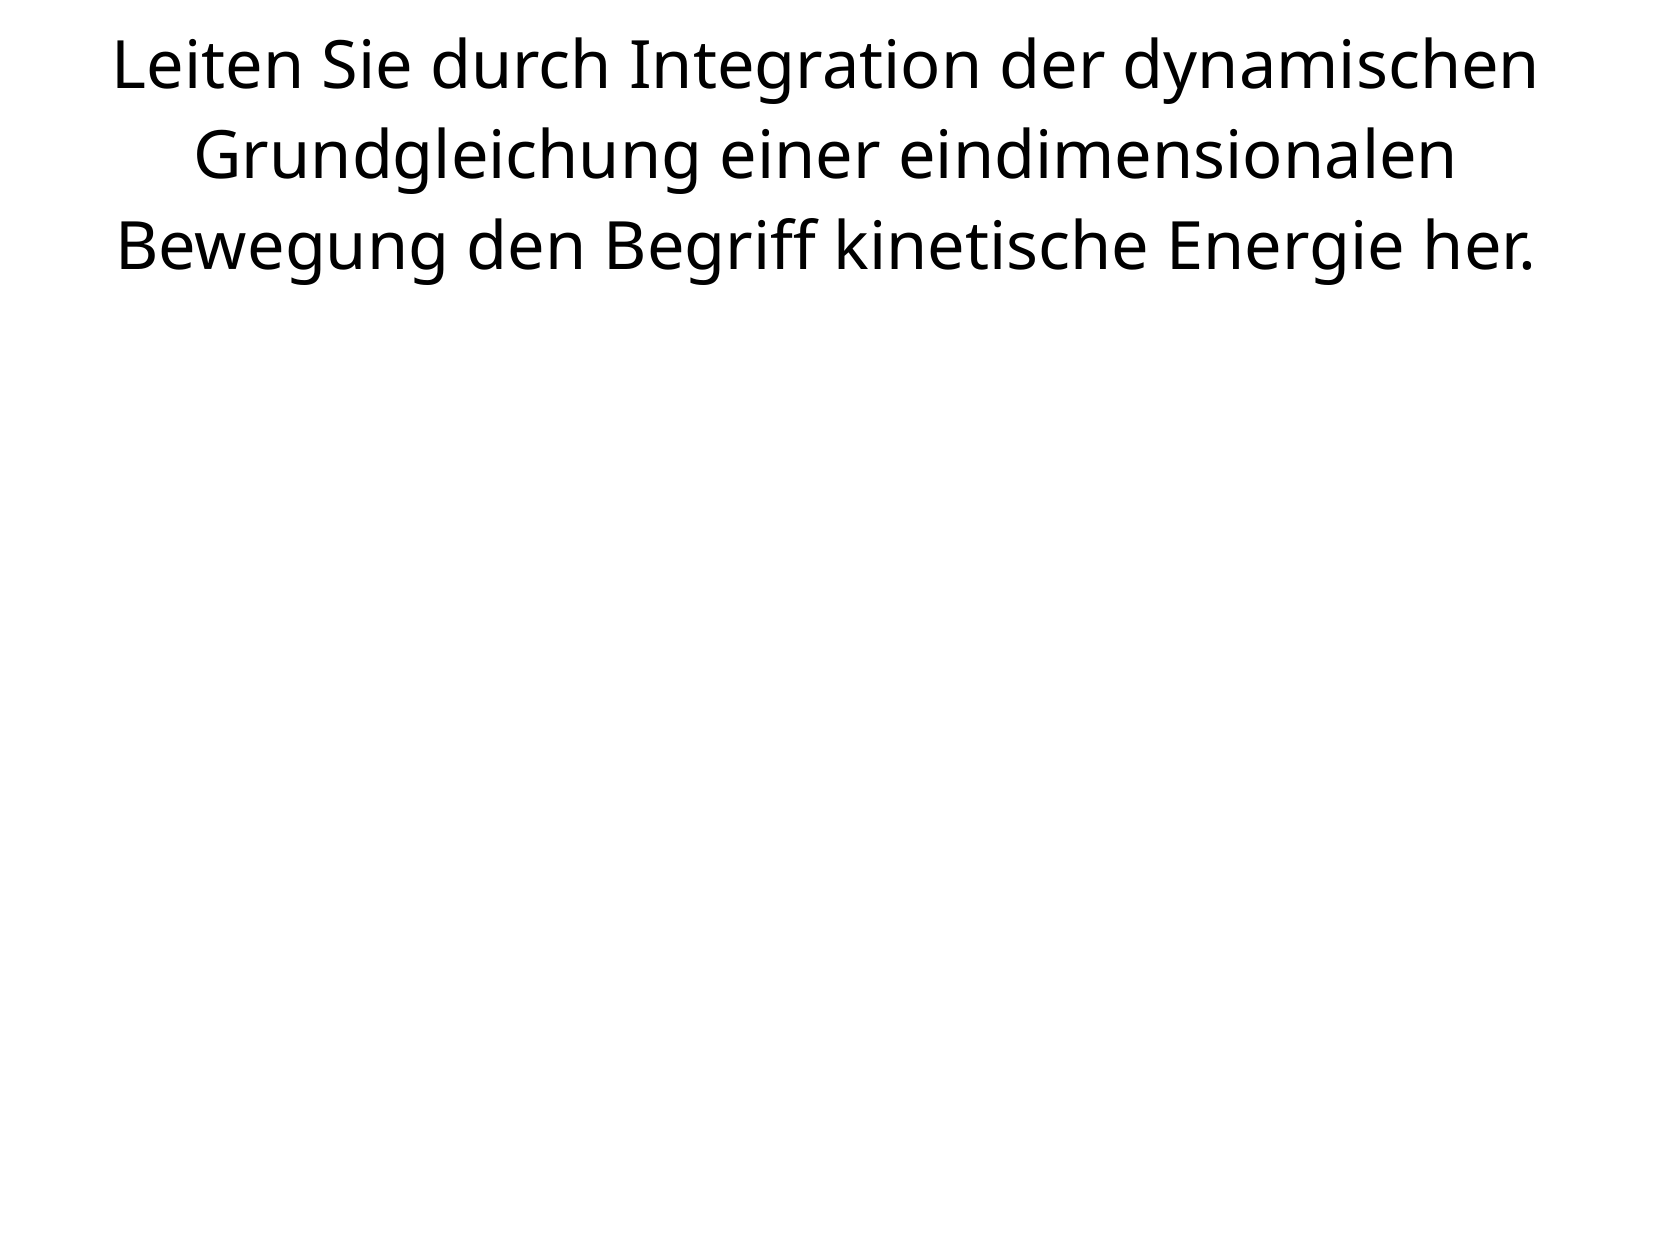

# Leiten Sie durch Integration der dynamischen Grundgleichung einer eindimensionalen Bewegung den Begriff kinetische Energie her.